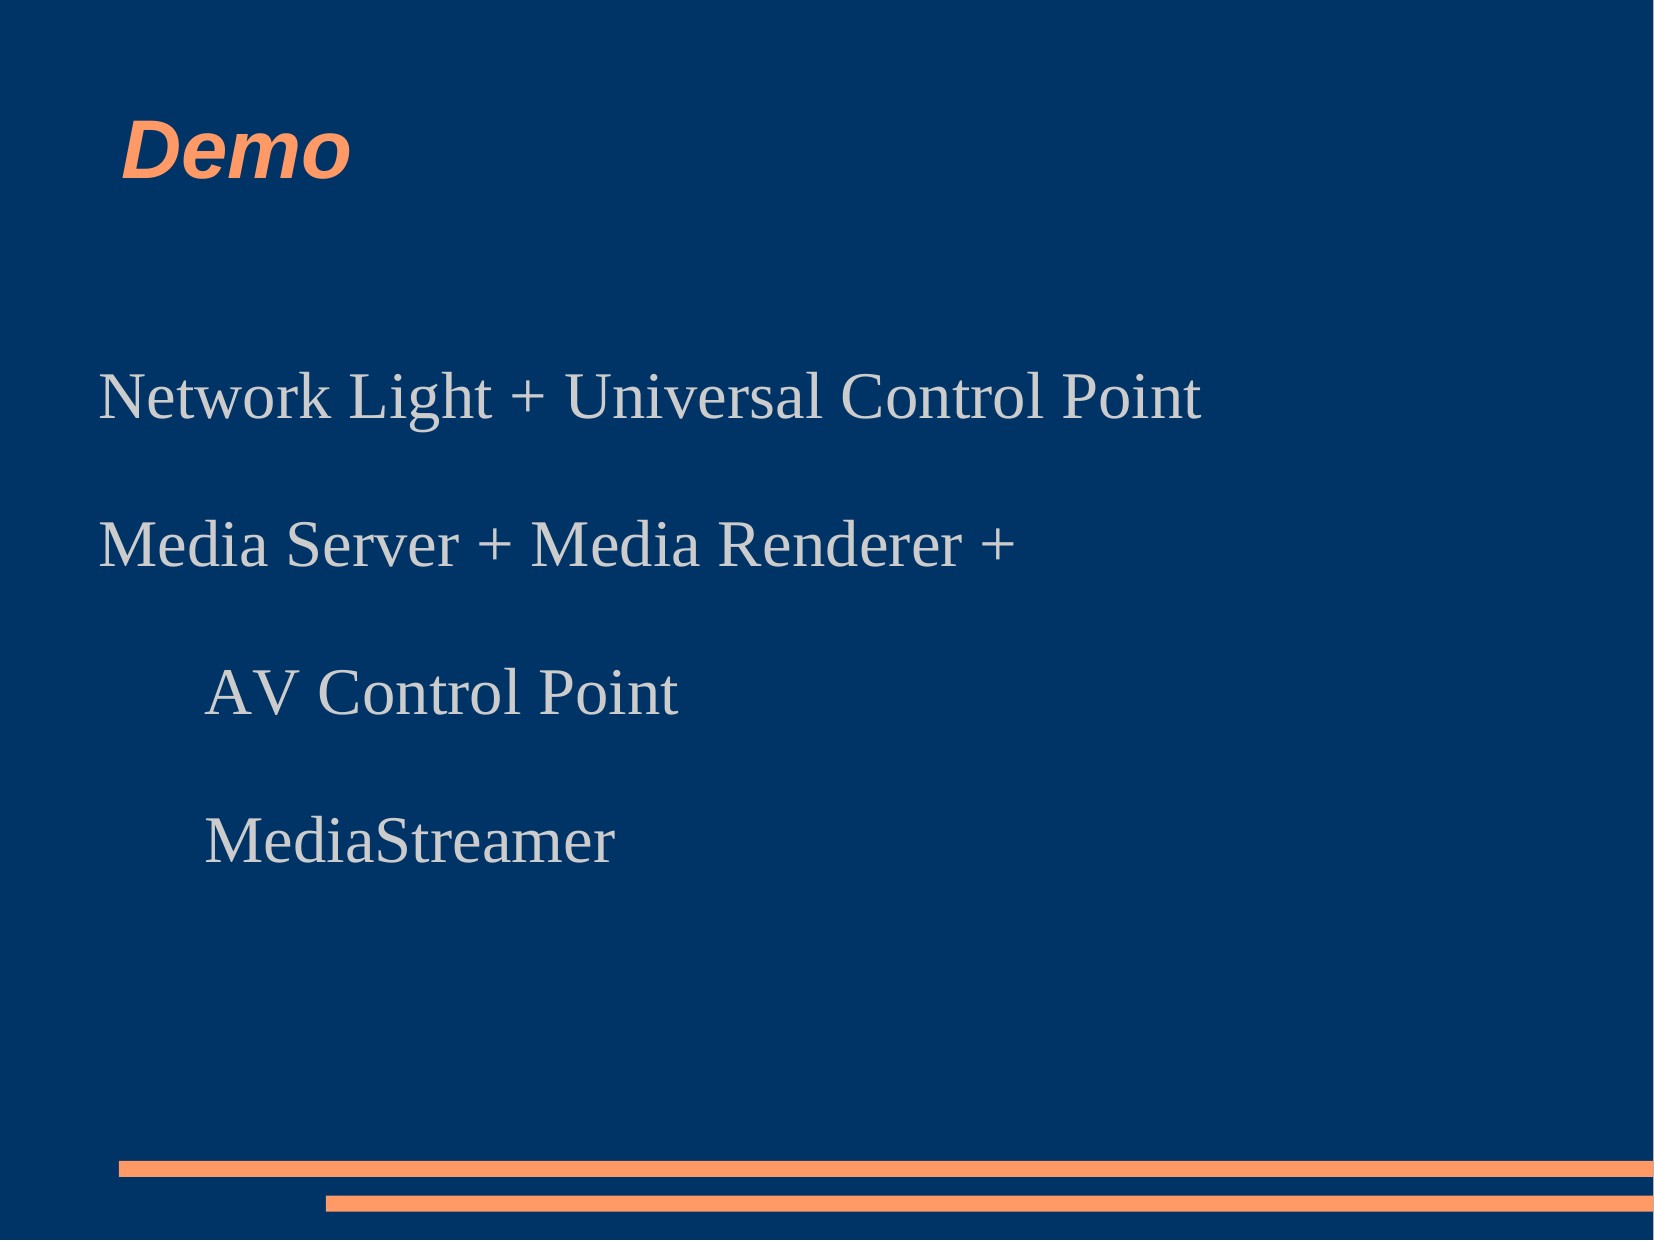

# Demo
Network Light + Universal Control Point
Media Server + Media Renderer +
AV Control Point
MediaStreamer